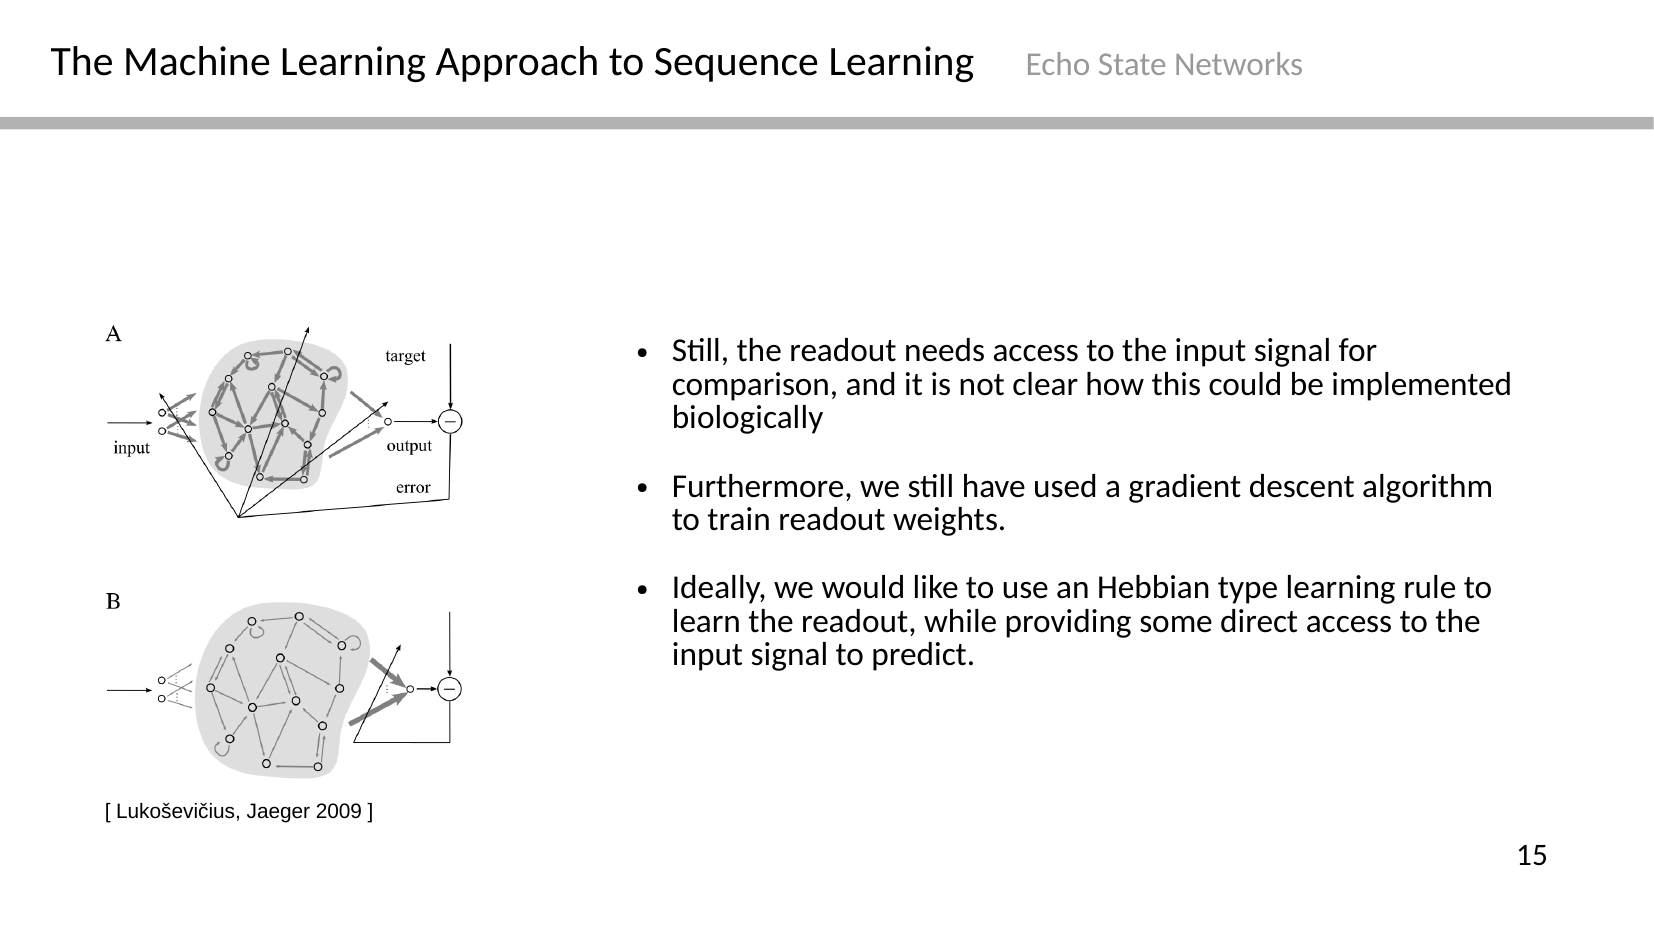

The Machine Learning Approach to Sequence Learning	Echo State Networks
Still, the readout needs access to the input signal for comparison, and it is not clear how this could be implemented biologically
Furthermore, we still have used a gradient descent algorithm to train readout weights.
Ideally, we would like to use an Hebbian type learning rule to learn the readout, while providing some direct access to the input signal to predict.
[ Lukoševičius, Jaeger 2009 ]